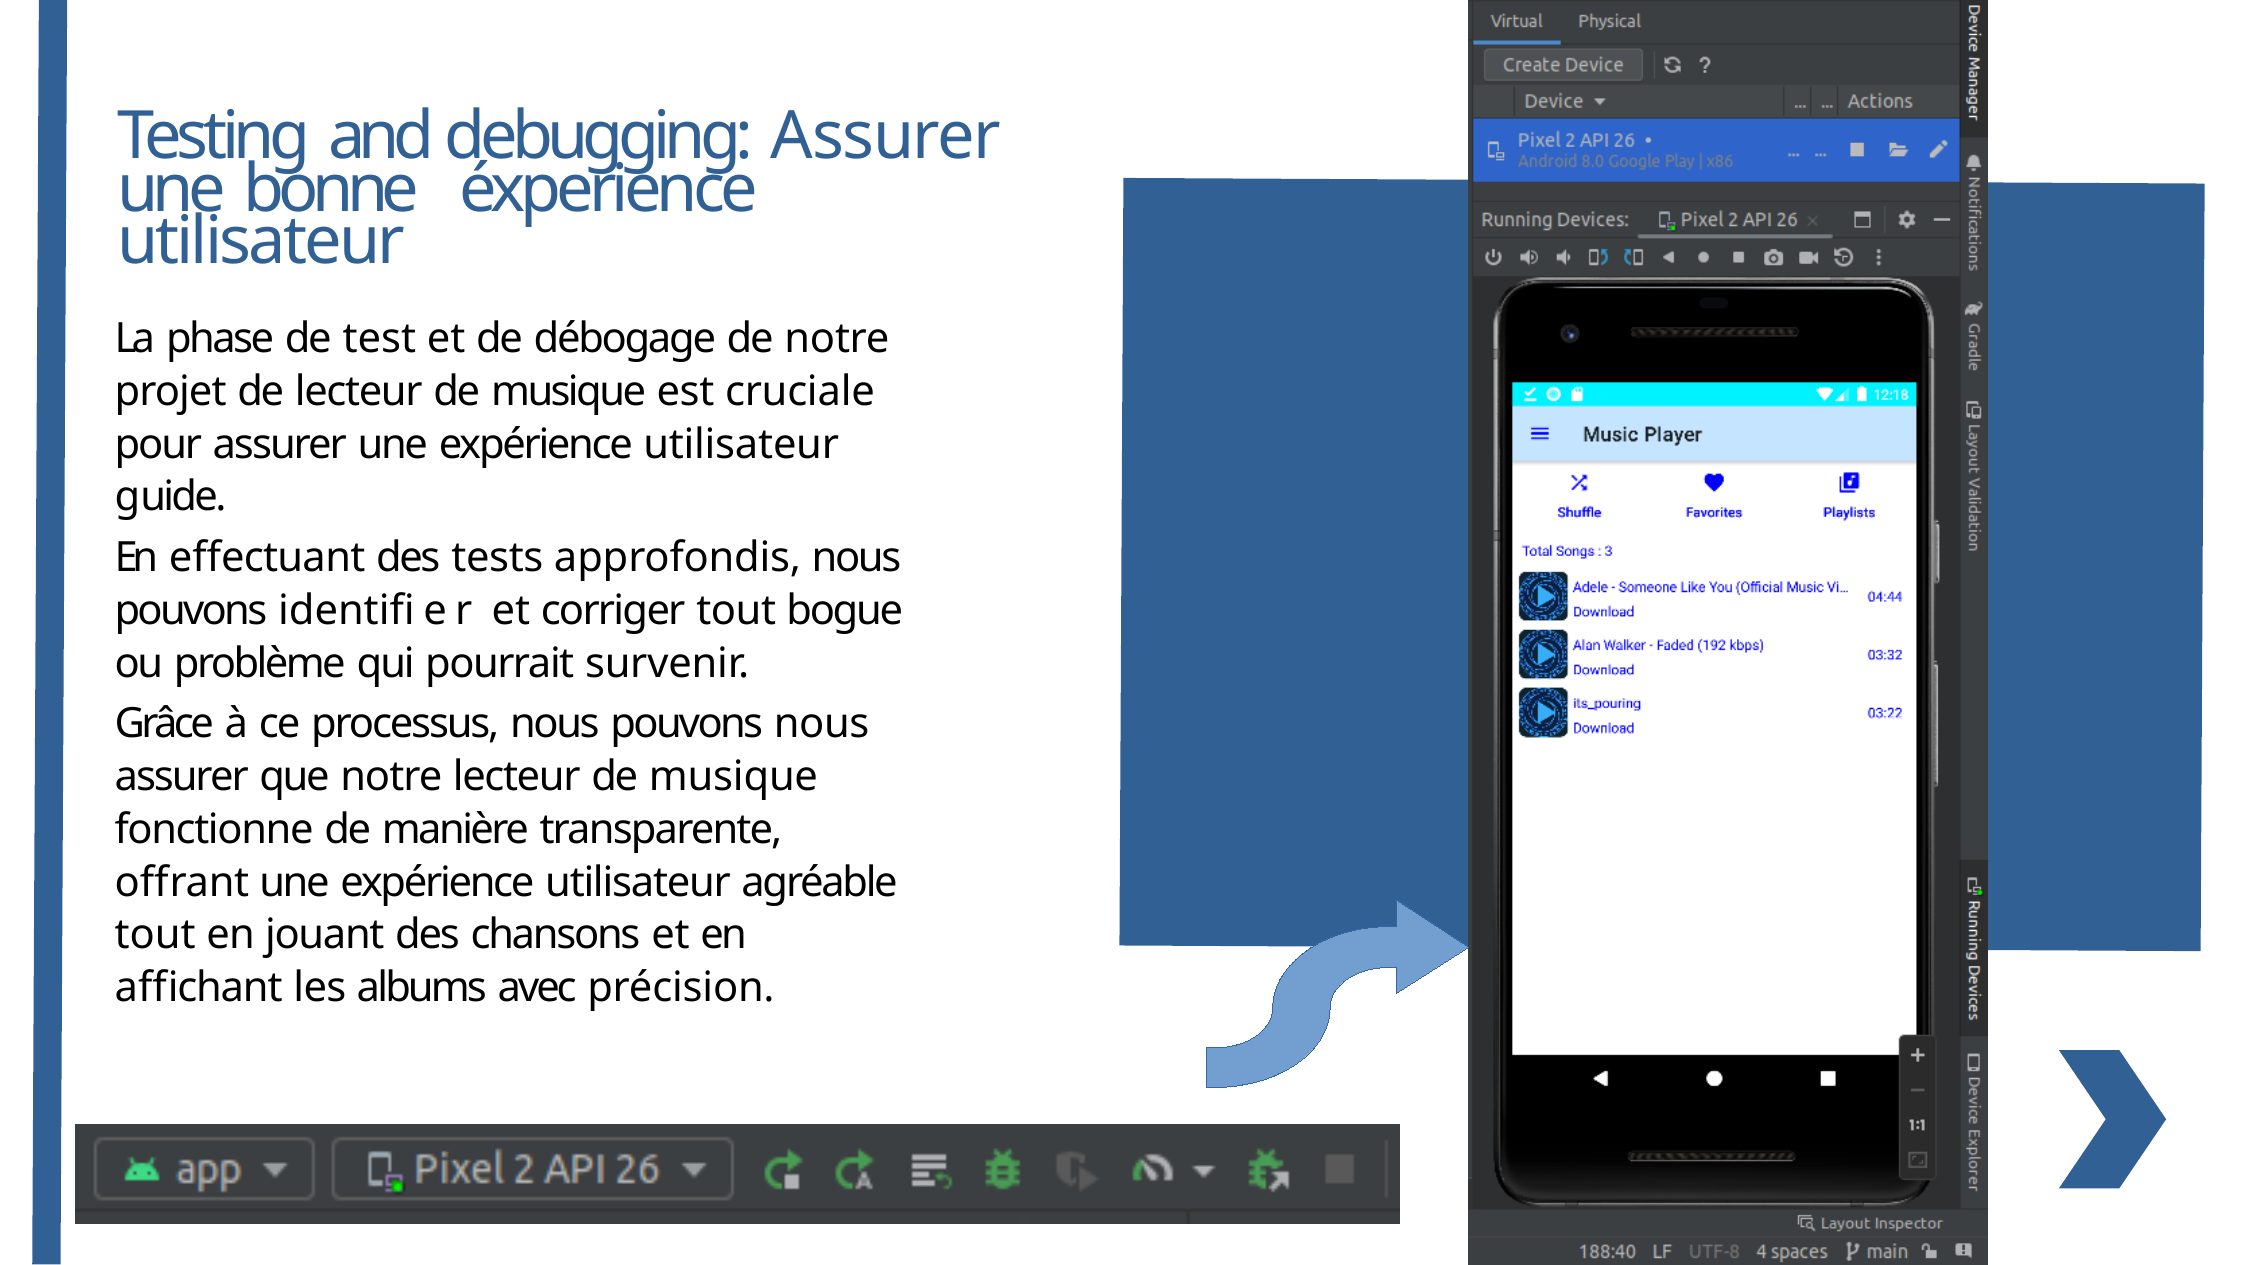

# Testing and debugging: Assurer une bonne éxperience utilisateur
La phase de test et de débogage de notre projet de lecteur de musique est cruciale pour assurer une expérience utilisateur guide.
En effectuant des tests approfondis, nous pouvons identifier et corriger tout bogue ou problème qui pourrait survenir.
Grâce à ce processus, nous pouvons nous assurer que notre lecteur de musique fonctionne de manière transparente, offrant une expérience utilisateur agréable tout en jouant des chansons et en affichant les albums avec précision.